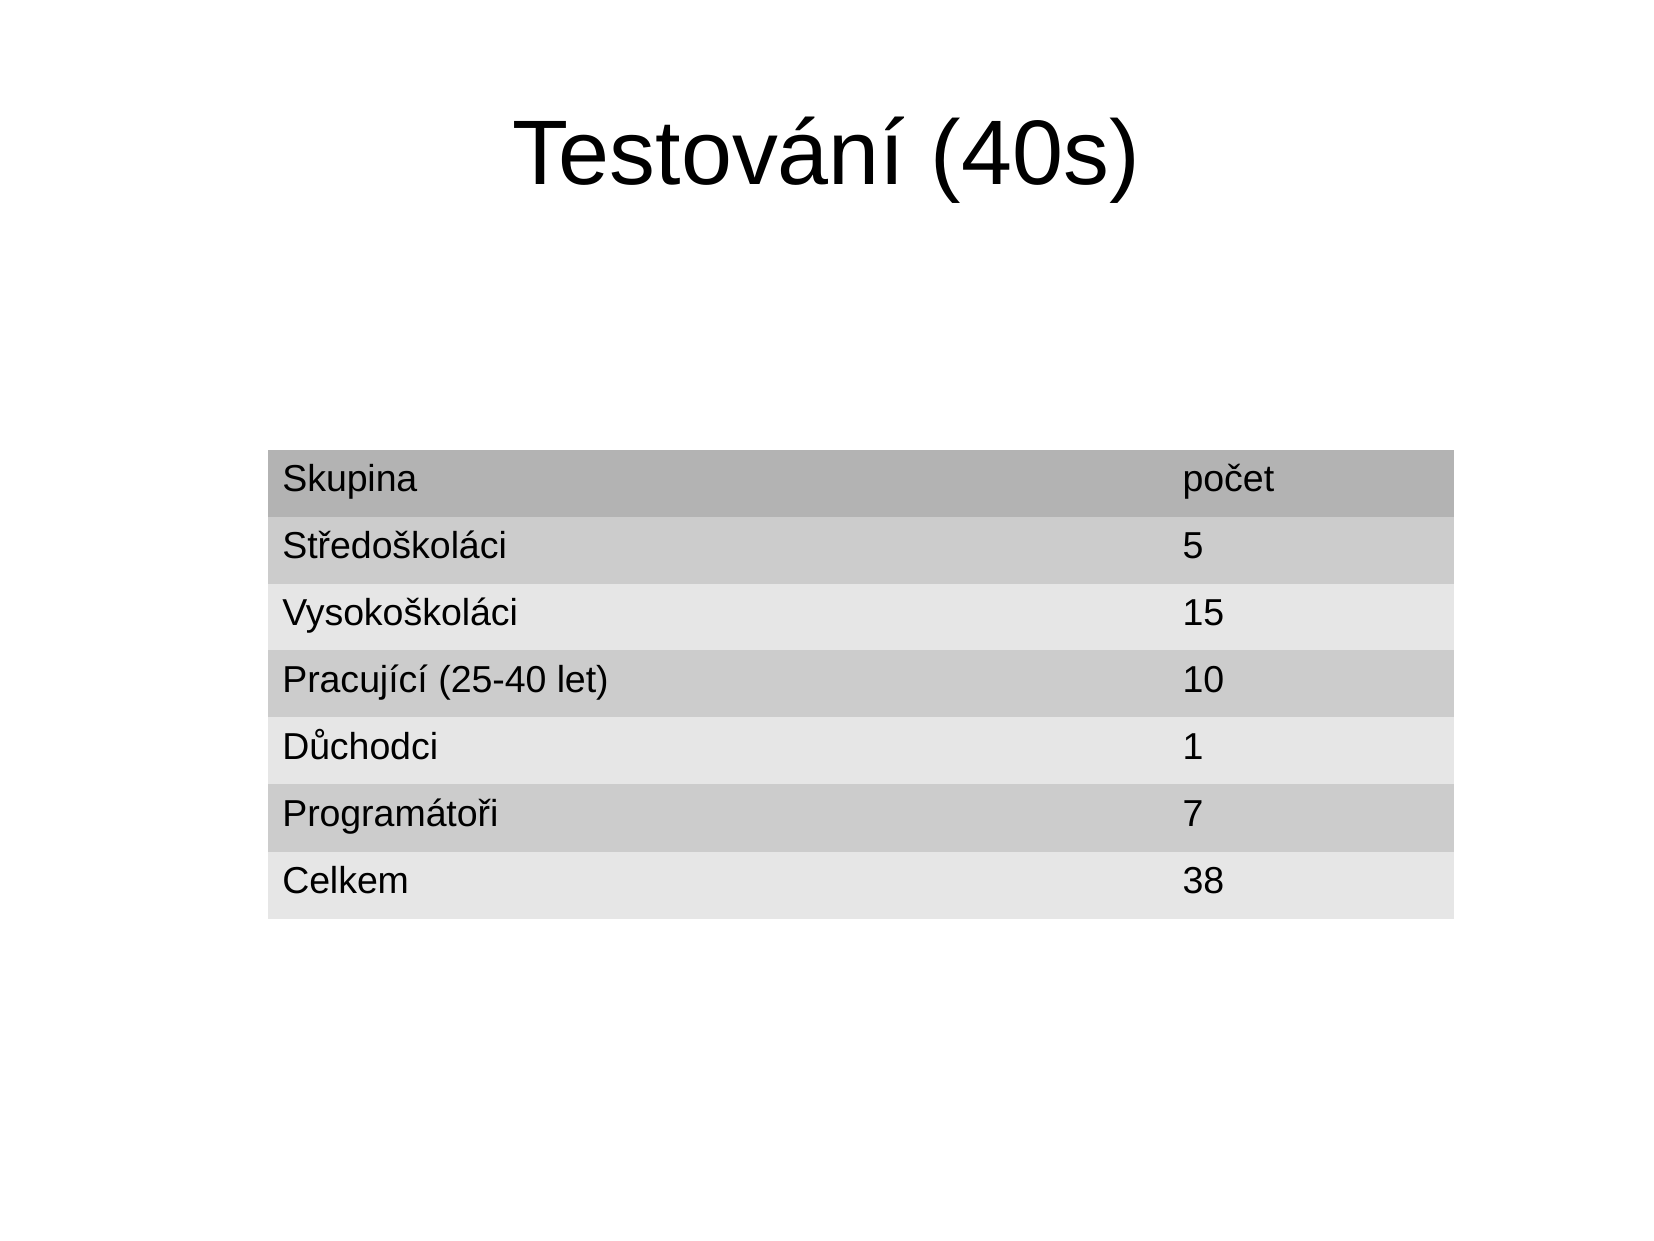

# Testování (40s)
| Skupina | počet |
| --- | --- |
| Středoškoláci | 5 |
| Vysokoškoláci | 15 |
| Pracující (25-40 let) | 10 |
| Důchodci | 1 |
| Programátoři | 7 |
| Celkem | 38 |